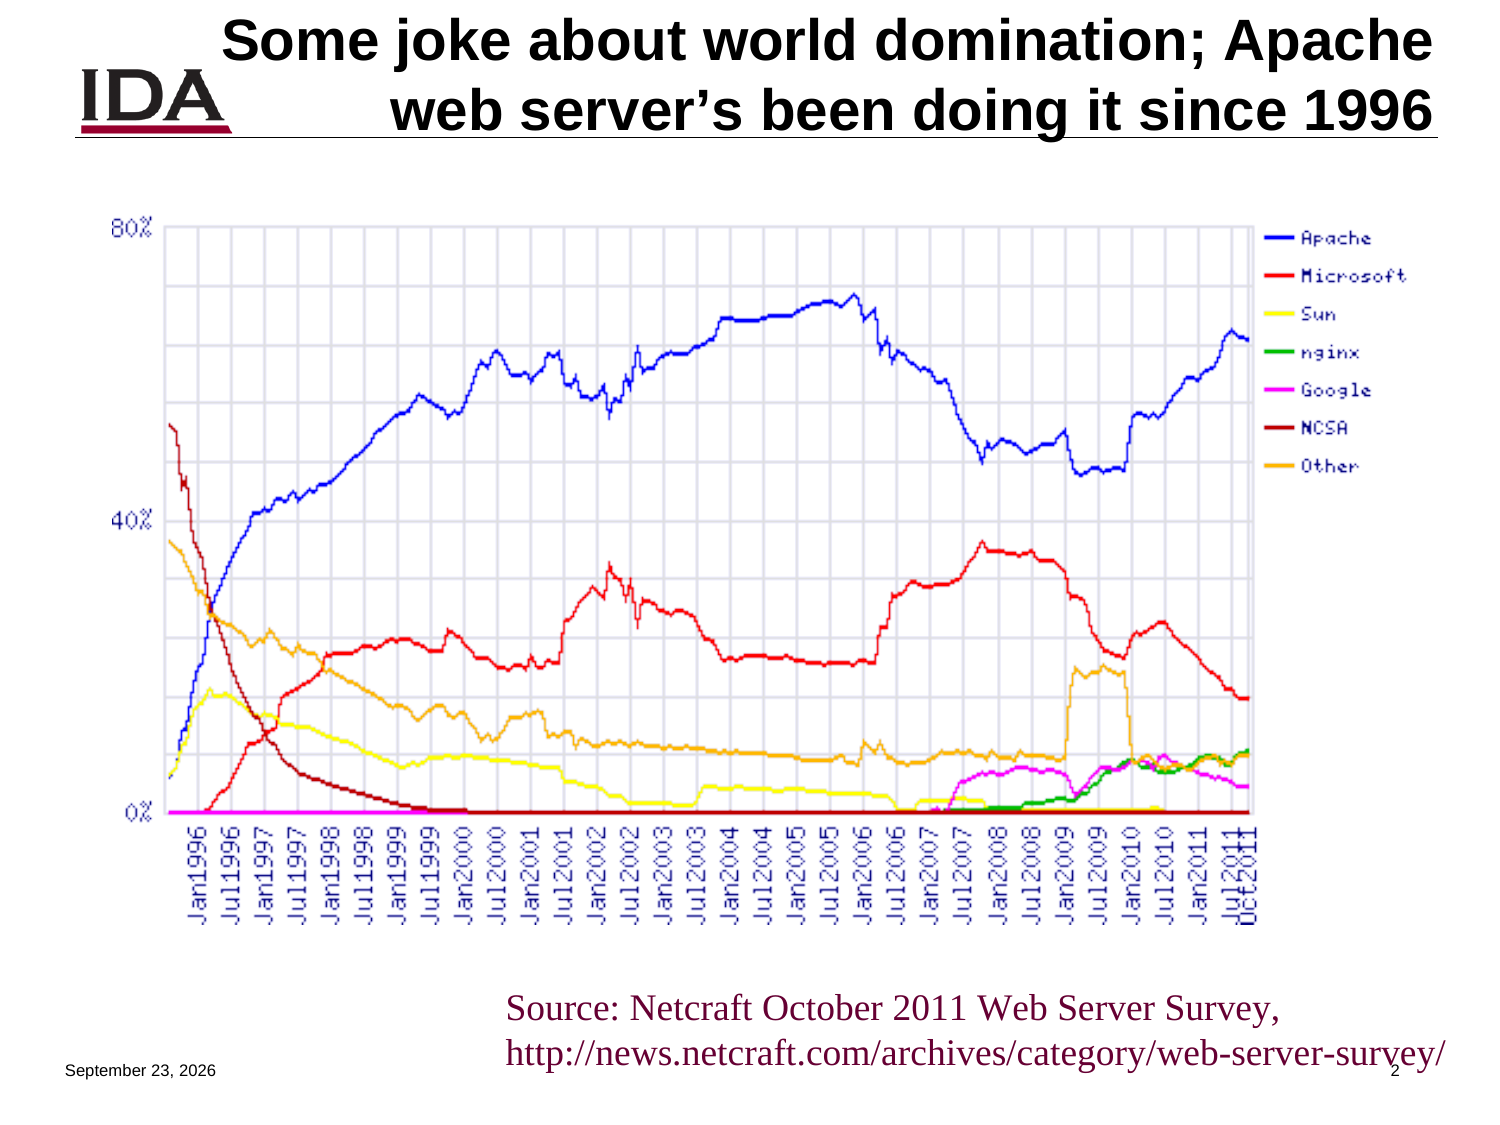

# Some joke about world domination; Apache web server’s been doing it since 1996
Source: Netcraft October 2011 Web Server Survey,
http://news.netcraft.com/archives/category/web-server-survey/